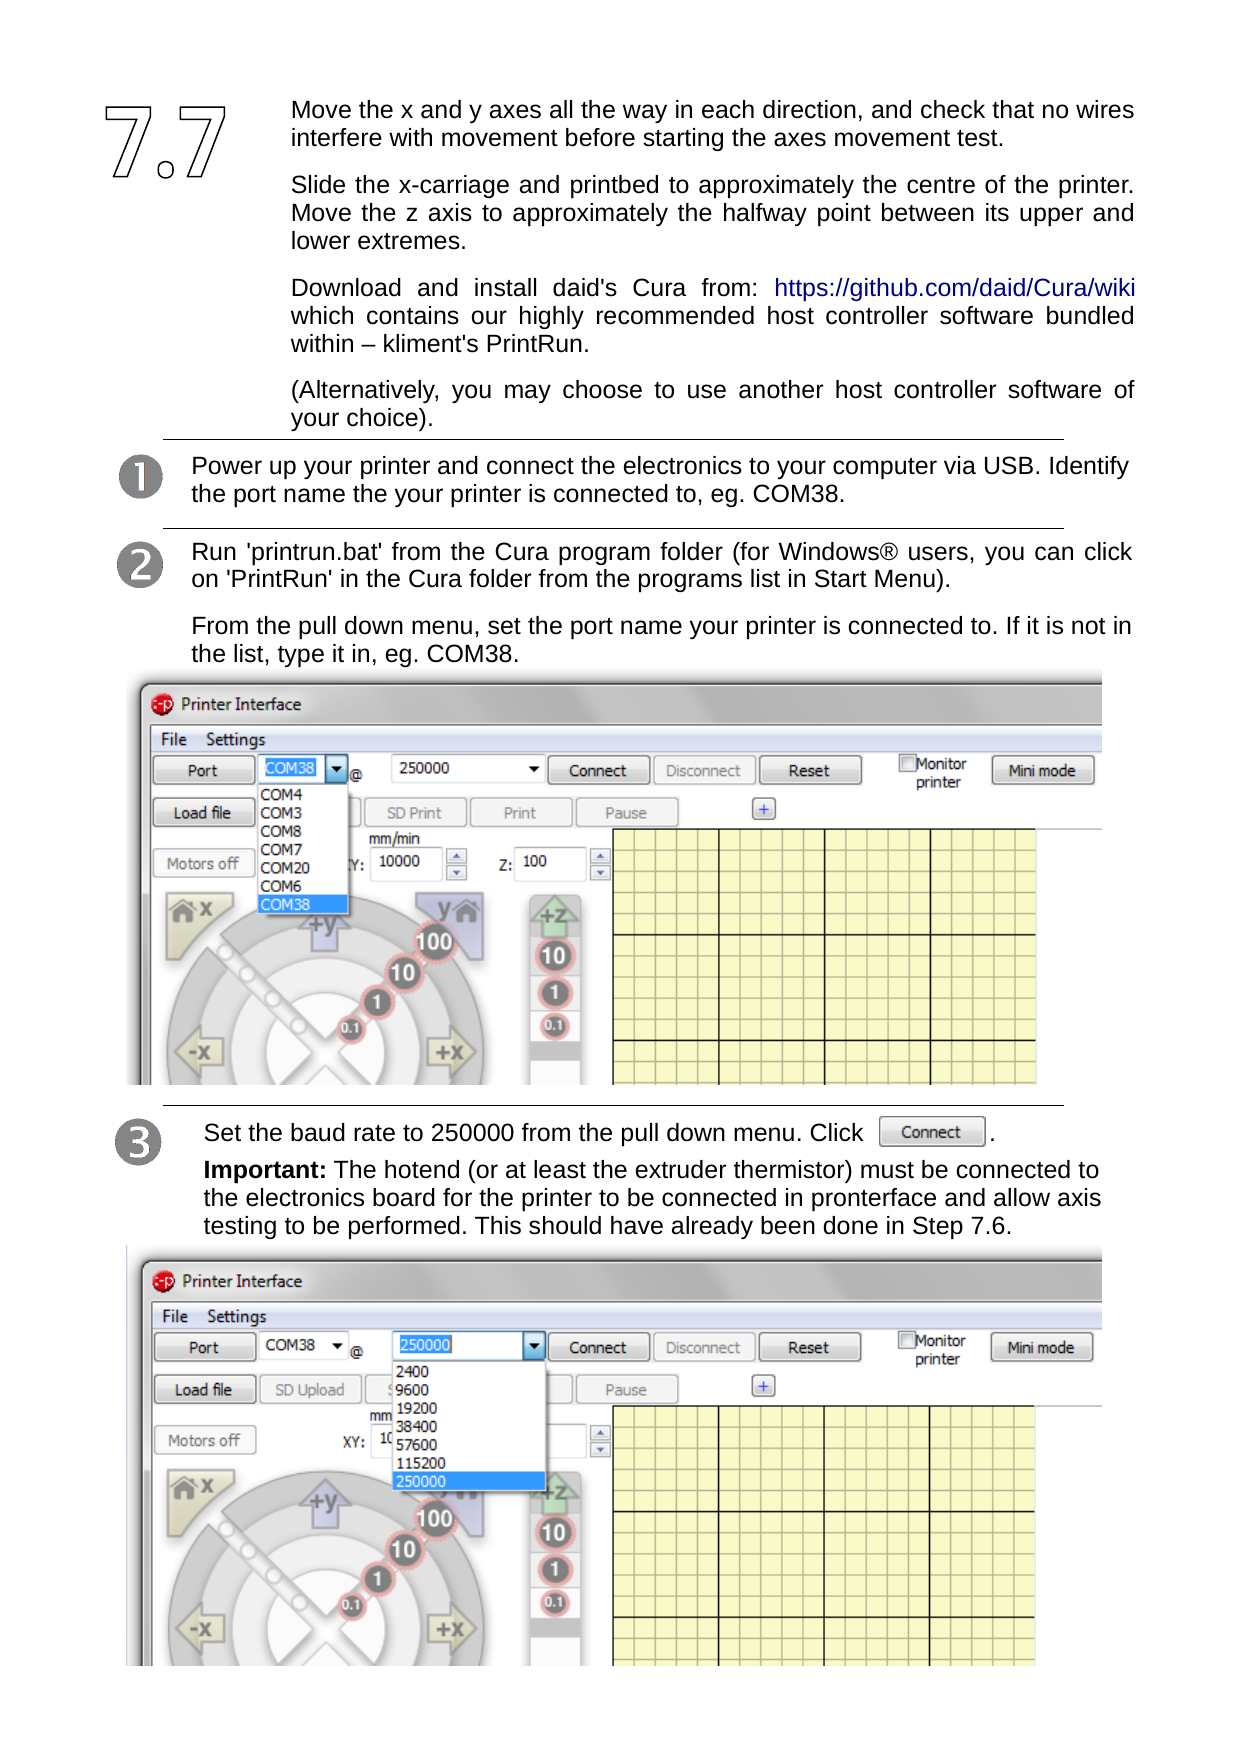

Move the x and y axes all the way in each direction, and check that no wires interfere with movement before starting the axes movement test.
Slide the x-carriage and printbed to approximately the centre of the printer. Move the z axis to approximately the halfway point between its upper and lower extremes.
Download and install daid's Cura from: https://github.com/daid/Cura/wiki which contains our highly recommended host controller software bundled within – kliment's PrintRun.
(Alternatively, you may choose to use another host controller software of your choice).
7.7
Power up your printer and connect the electronics to your computer via USB. Identify the port name the your printer is connected to, eg. COM38.
Run 'printrun.bat' from the Cura program folder (for Windows® users, you can click on 'PrintRun' in the Cura folder from the programs list in Start Menu).
From the pull down menu, set the port name your printer is connected to. If it is not in the list, type it in, eg. COM38.
Set the baud rate to 250000 from the pull down menu. Click .
Important: The hotend (or at least the extruder thermistor) must be connected to the electronics board for the printer to be connected in pronterface and allow axis testing to be performed. This should have already been done in Step 7.6.